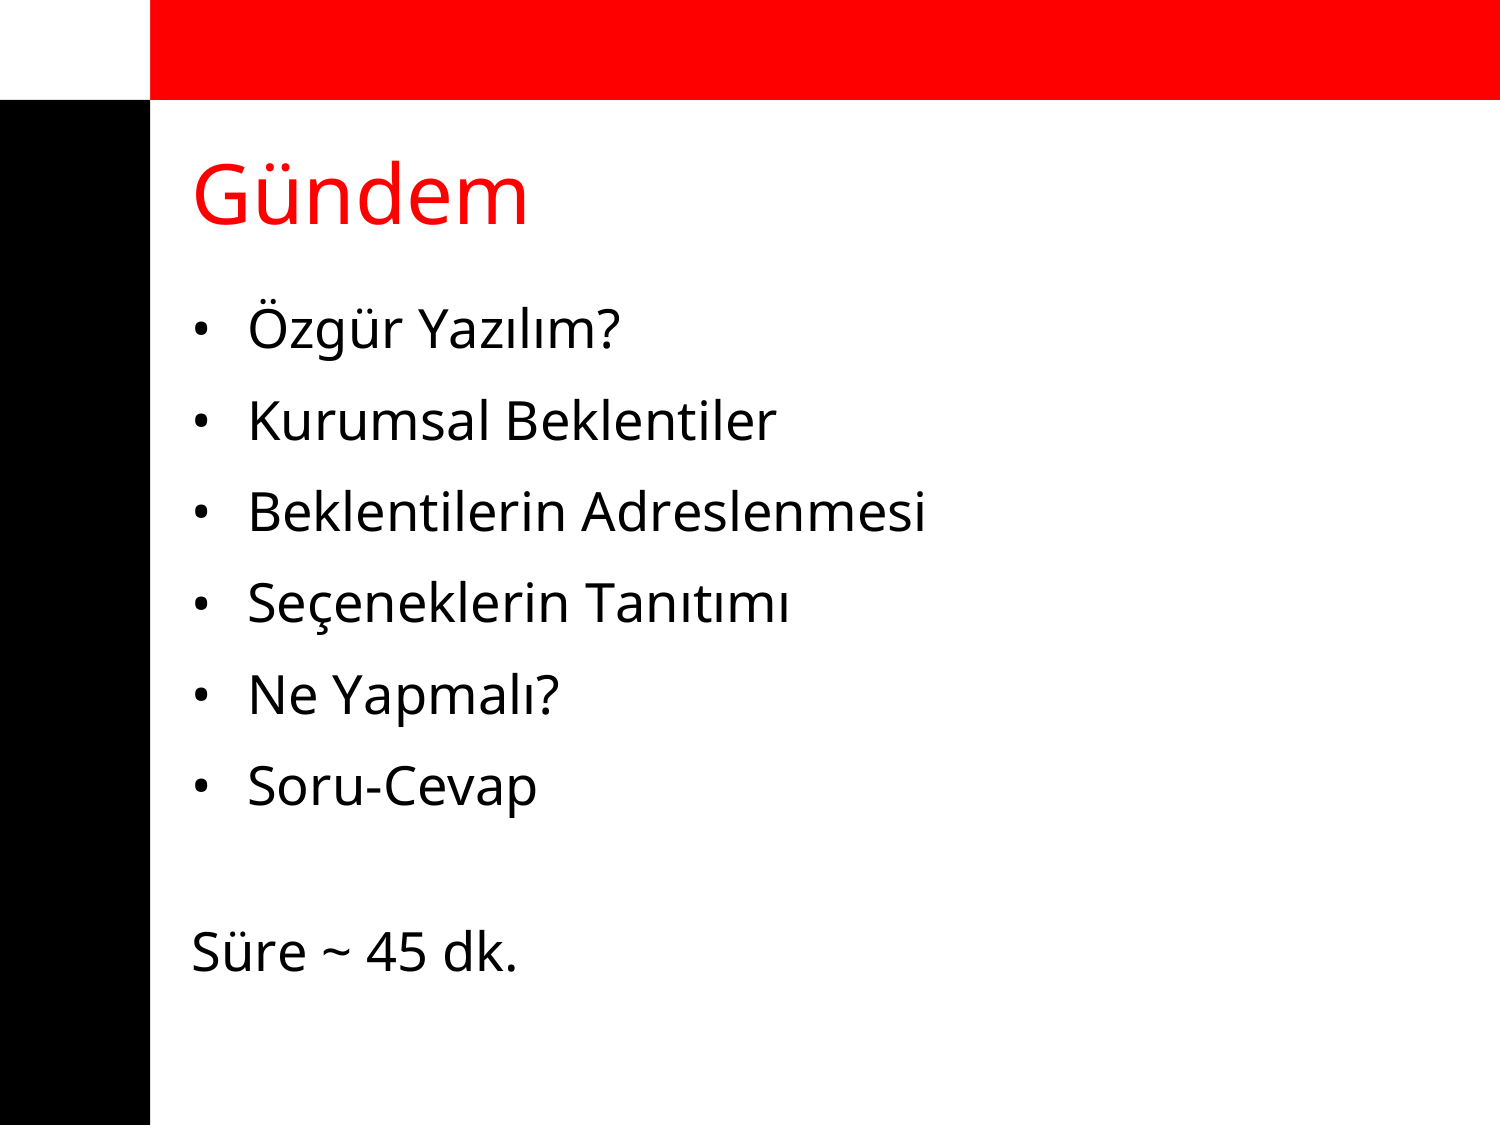

# Gündem
Özgür Yazılım?
Kurumsal Beklentiler
Beklentilerin Adreslenmesi
Seçeneklerin Tanıtımı
Ne Yapmalı?
Soru-Cevap
Süre ~ 45 dk.